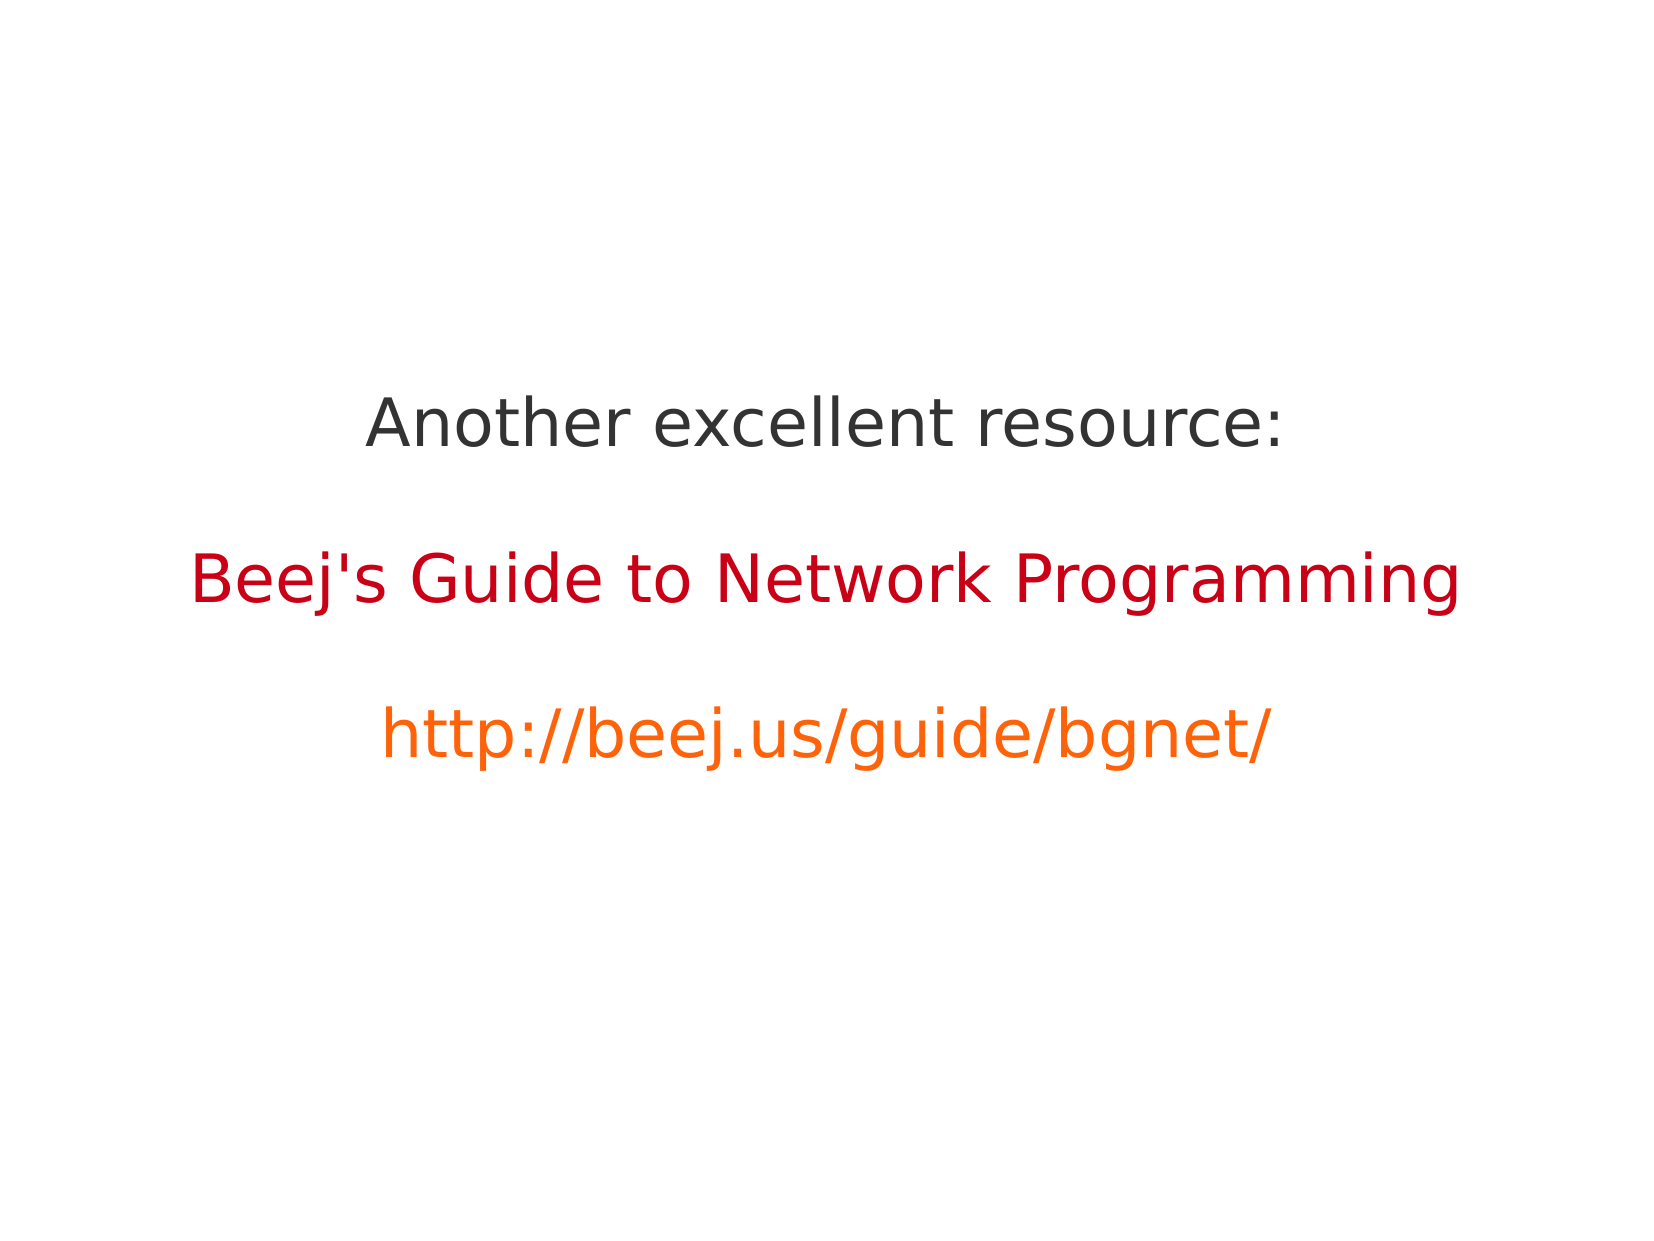

# Another excellent resource:
Beej's Guide to Network Programming
http://beej.us/guide/bgnet/